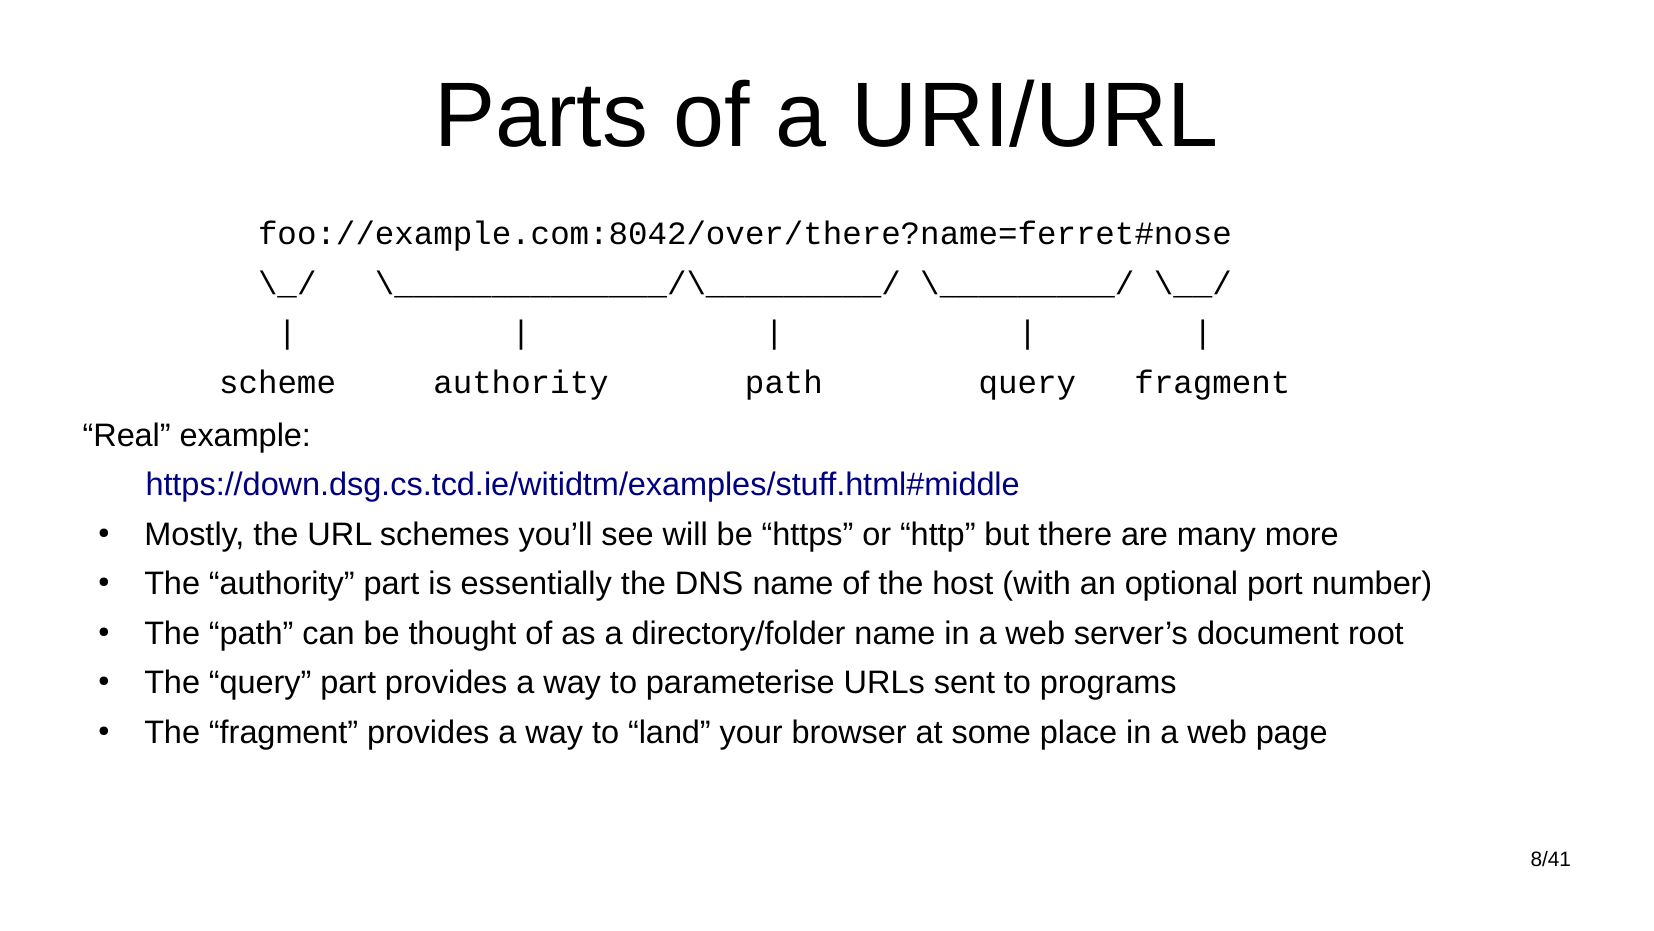

# Parts of a URI/URL
 foo://example.com:8042/over/there?name=ferret#nose
 \_/ \______________/\_________/ \_________/ \__/
 | | | | |
 scheme authority path query fragment
“Real” example:
 https://down.dsg.cs.tcd.ie/witidtm/examples/stuff.html#middle
Mostly, the URL schemes you’ll see will be “https” or “http” but there are many more
The “authority” part is essentially the DNS name of the host (with an optional port number)
The “path” can be thought of as a directory/folder name in a web server’s document root
The “query” part provides a way to parameterise URLs sent to programs
The “fragment” provides a way to “land” your browser at some place in a web page
8